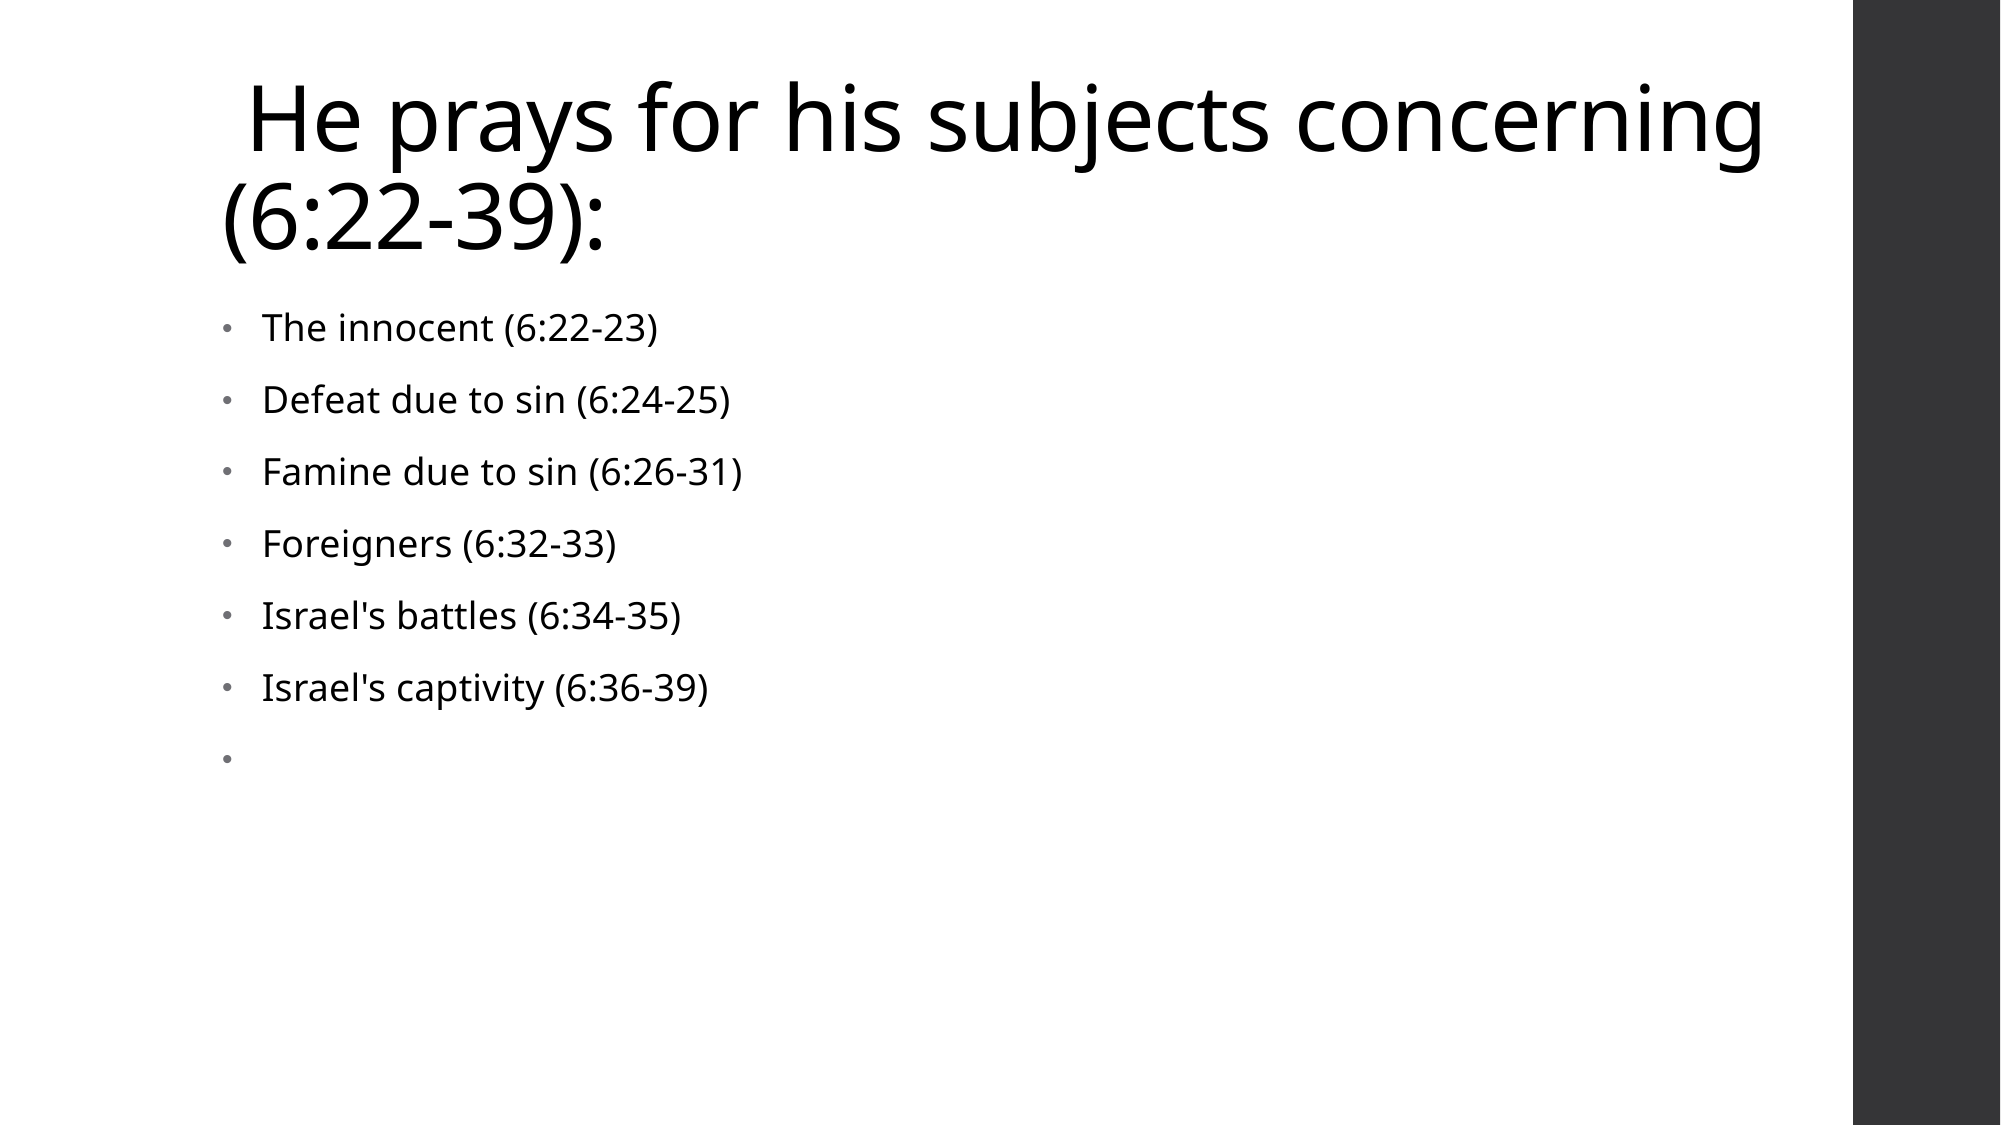

# He prays for his subjects concerning (6:22-39):
 The innocent (6:22-23)
 Defeat due to sin (6:24-25)
 Famine due to sin (6:26-31)
 Foreigners (6:32-33)
 Israel's battles (6:34-35)
 Israel's captivity (6:36-39)